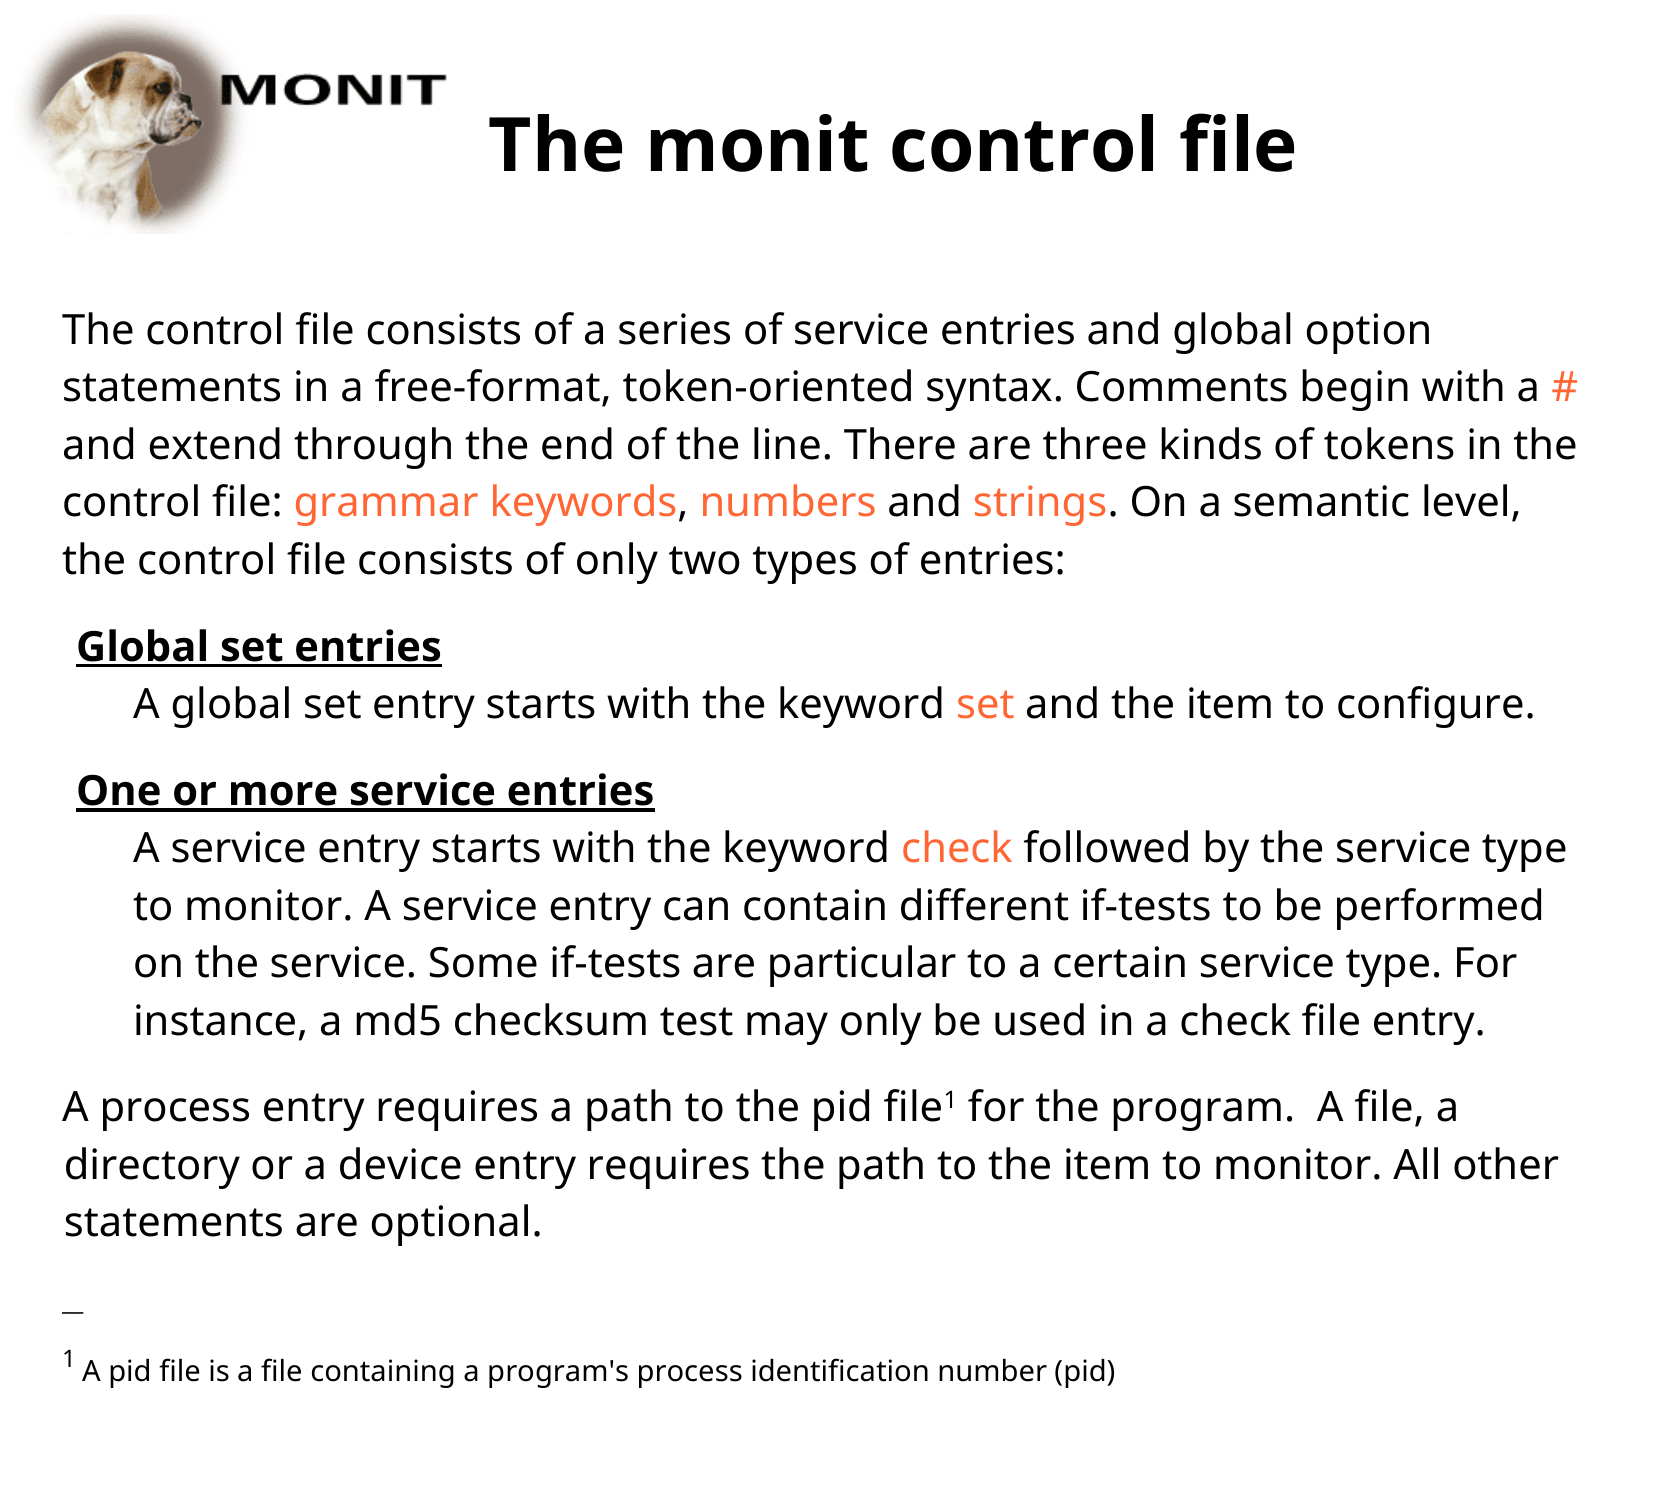

# The monit control file
The control file consists of a series of service entries and global option statements in a free-format, token-oriented syntax. Comments begin with a # and extend through the end of the line. There are three kinds of tokens in the control file: grammar keywords, numbers and strings. On a semantic level, the control file consists of only two types of entries:
Global set entries
A global set entry starts with the keyword set and the item to configure.
One or more service entries
A service entry starts with the keyword check followed by the service type to monitor. A service entry can contain different if-tests to be performed on the service. Some if-tests are particular to a certain service type. For instance, a md5 checksum test may only be used in a check file entry.
A process entry requires a path to the pid file1 for the program. A file, a directory or a device entry requires the path to the item to monitor. All other statements are optional.
__
1 A pid file is a file containing a program's process identification number (pid)